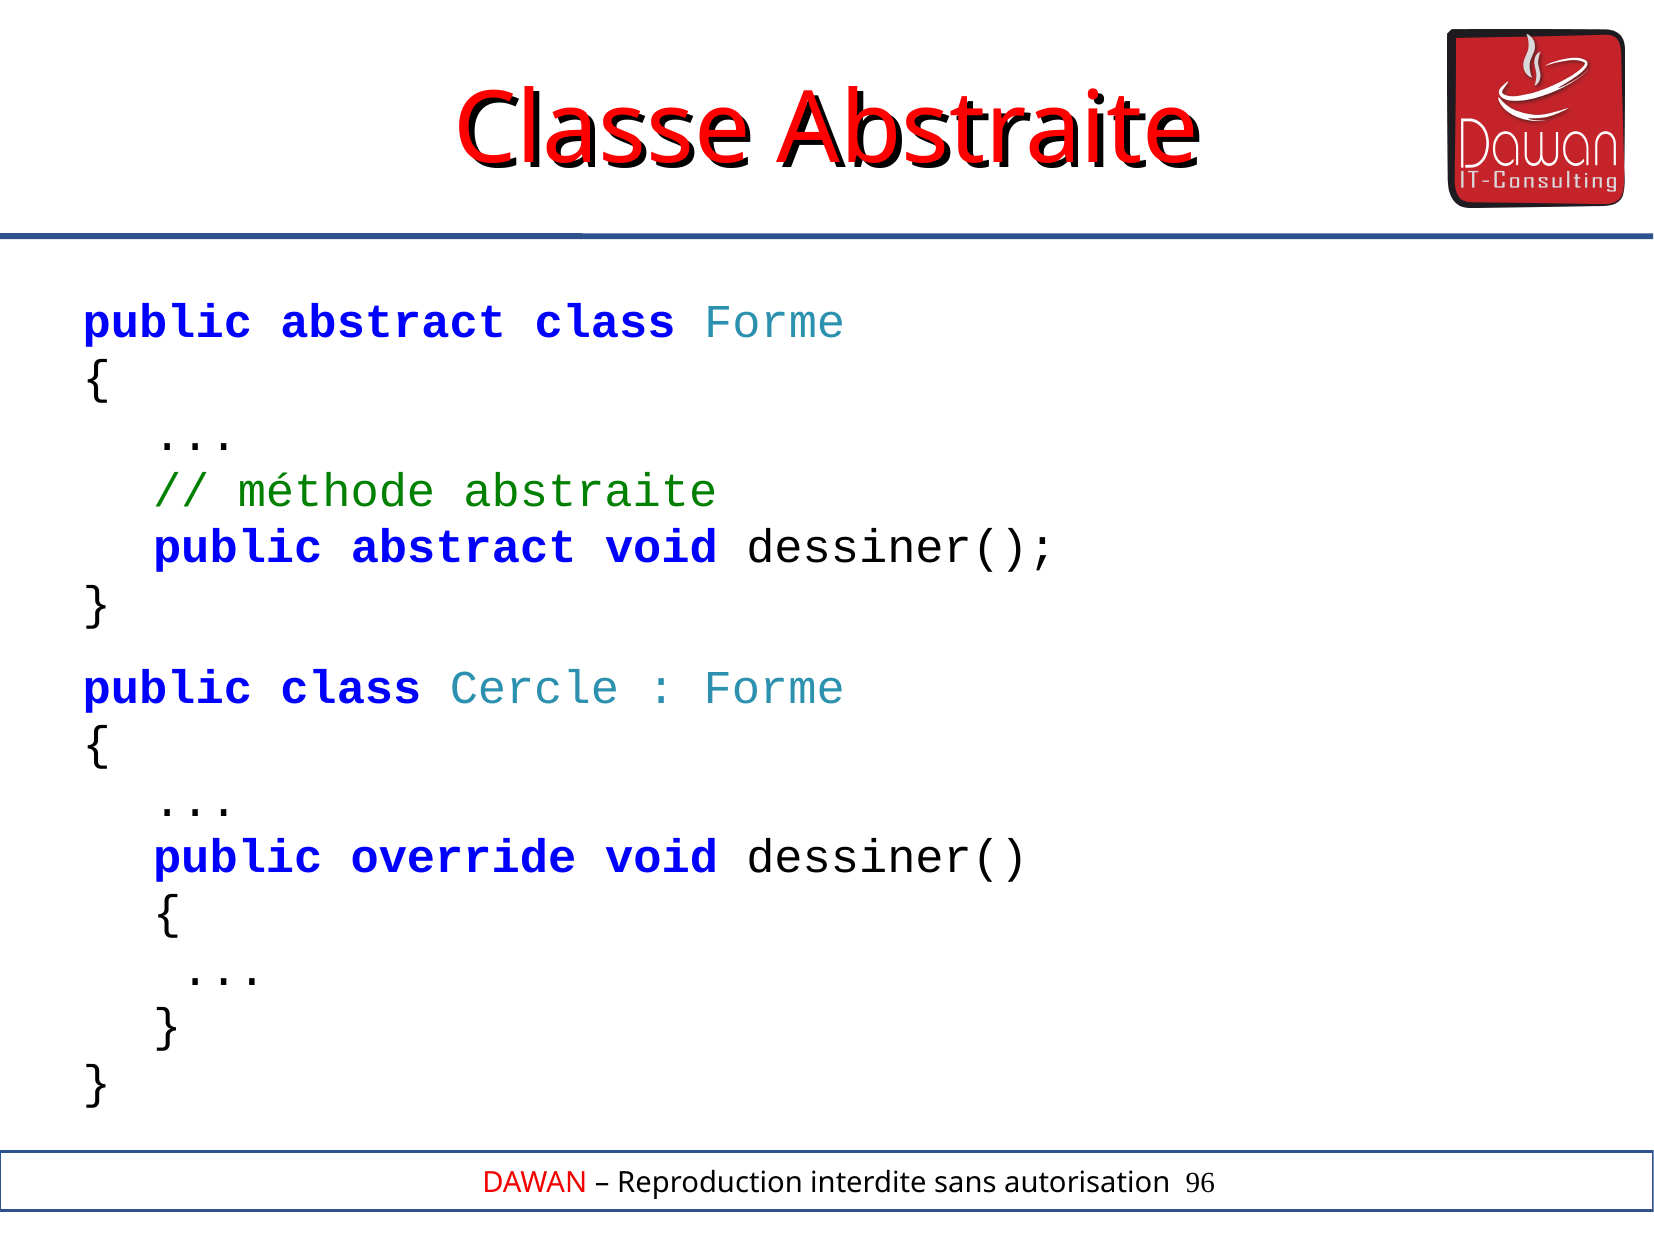

# Classe Abstraite
public abstract class Forme
{
	...
	// méthode abstraite
	public abstract void dessiner();
}
public class Cercle : Forme
{
	...
 	public override void dessiner()
	{
		 ...
	}
}